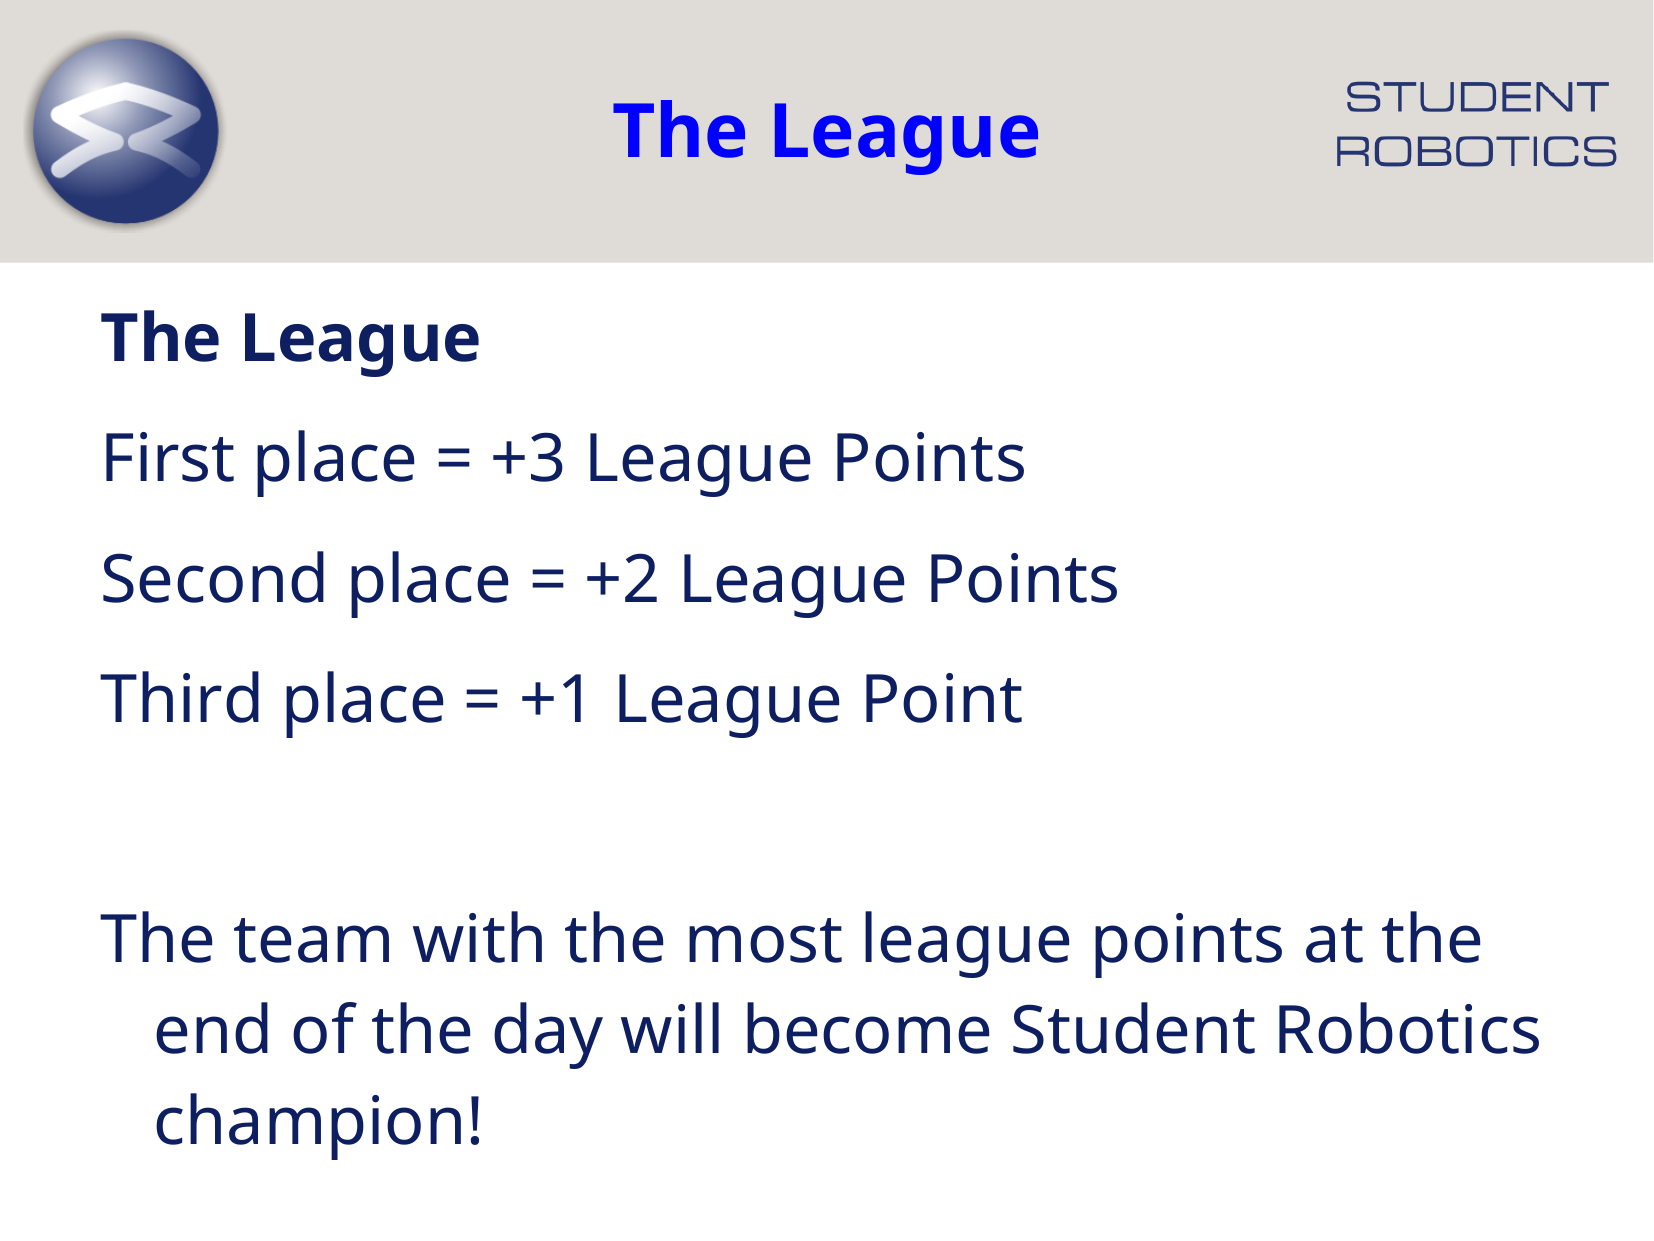

# The League
The League
First place = +3 League Points
Second place = +2 League Points
Third place = +1 League Point
The team with the most league points at the end of the day will become Student Robotics champion!